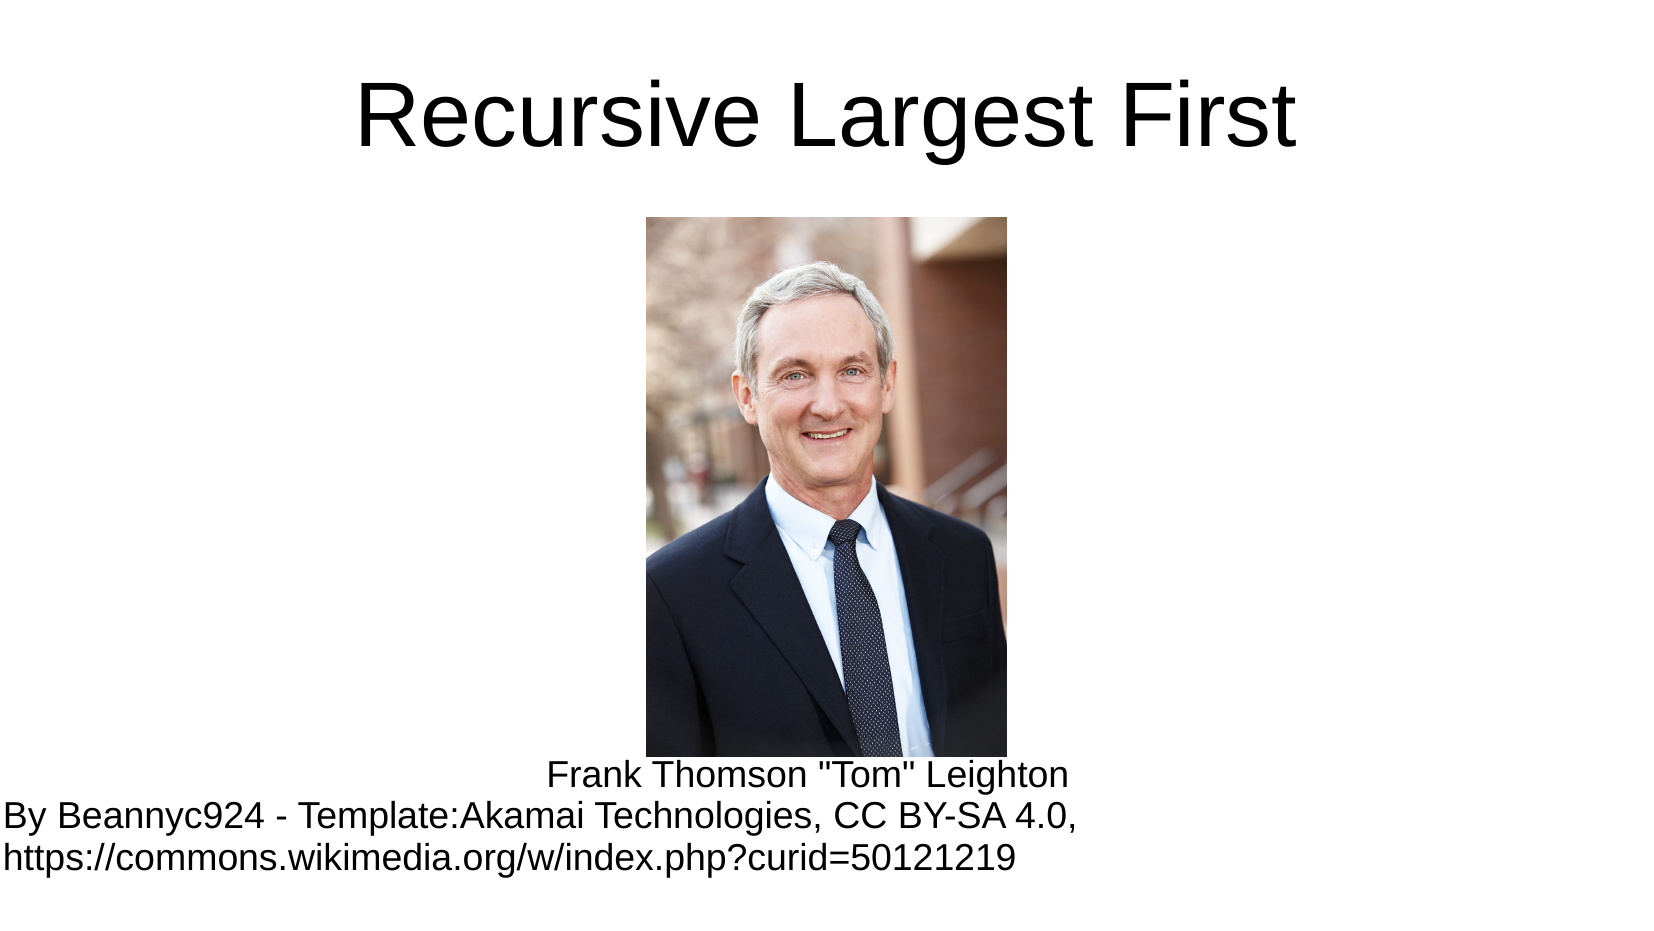

# Recursive Largest First
Frank Thomson "Tom" Leighton
By Beannyc924 - Template:Akamai Technologies, CC BY-SA 4.0, https://commons.wikimedia.org/w/index.php?curid=50121219